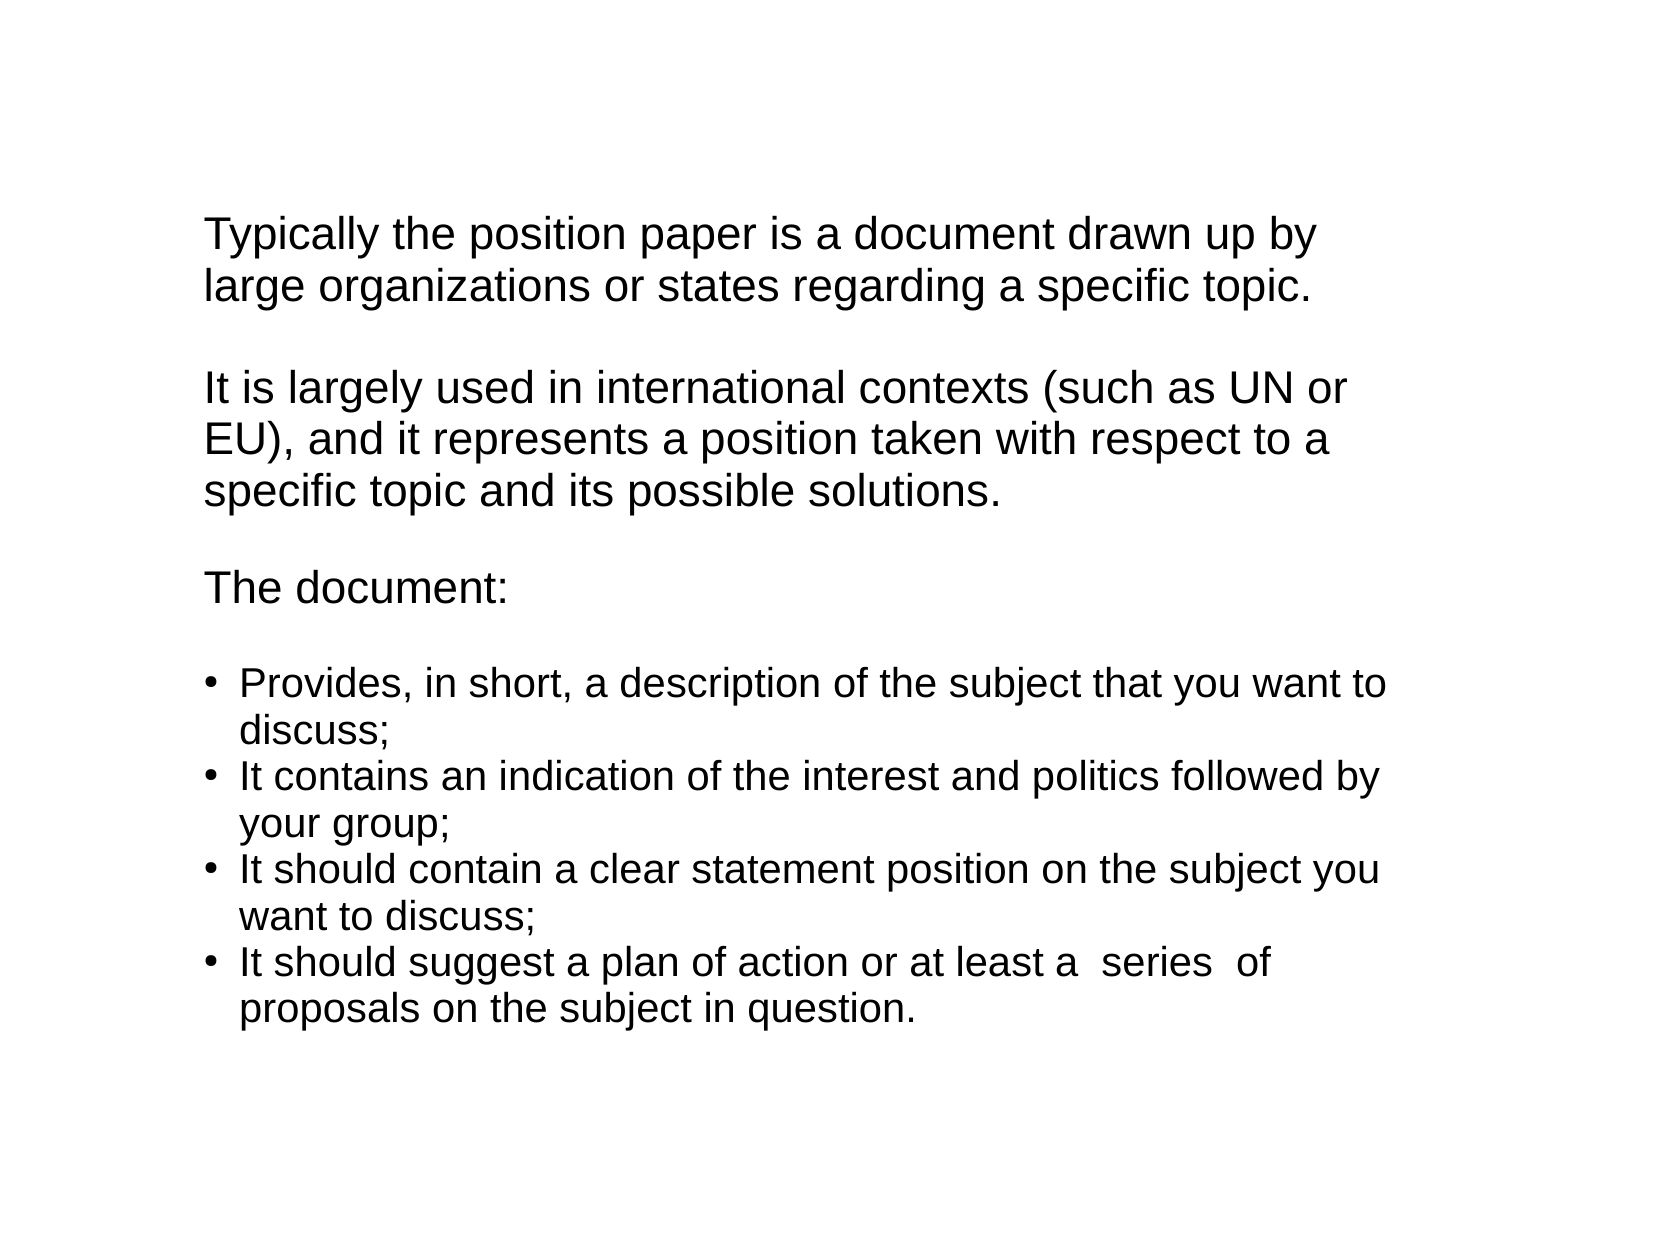

Typically the position paper is a document drawn up by large organizations or states regarding a specific topic.
It is largely used in international contexts (such as UN or EU), and it represents a position taken with respect to a specific topic and its possible solutions.
The document:
Provides, in short, a description of the subject that you want to discuss;
It contains an indication of the interest and politics followed by your group;
It should contain a clear statement position on the subject you want to discuss;
It should suggest a plan of action or at least a series of proposals on the subject in question.